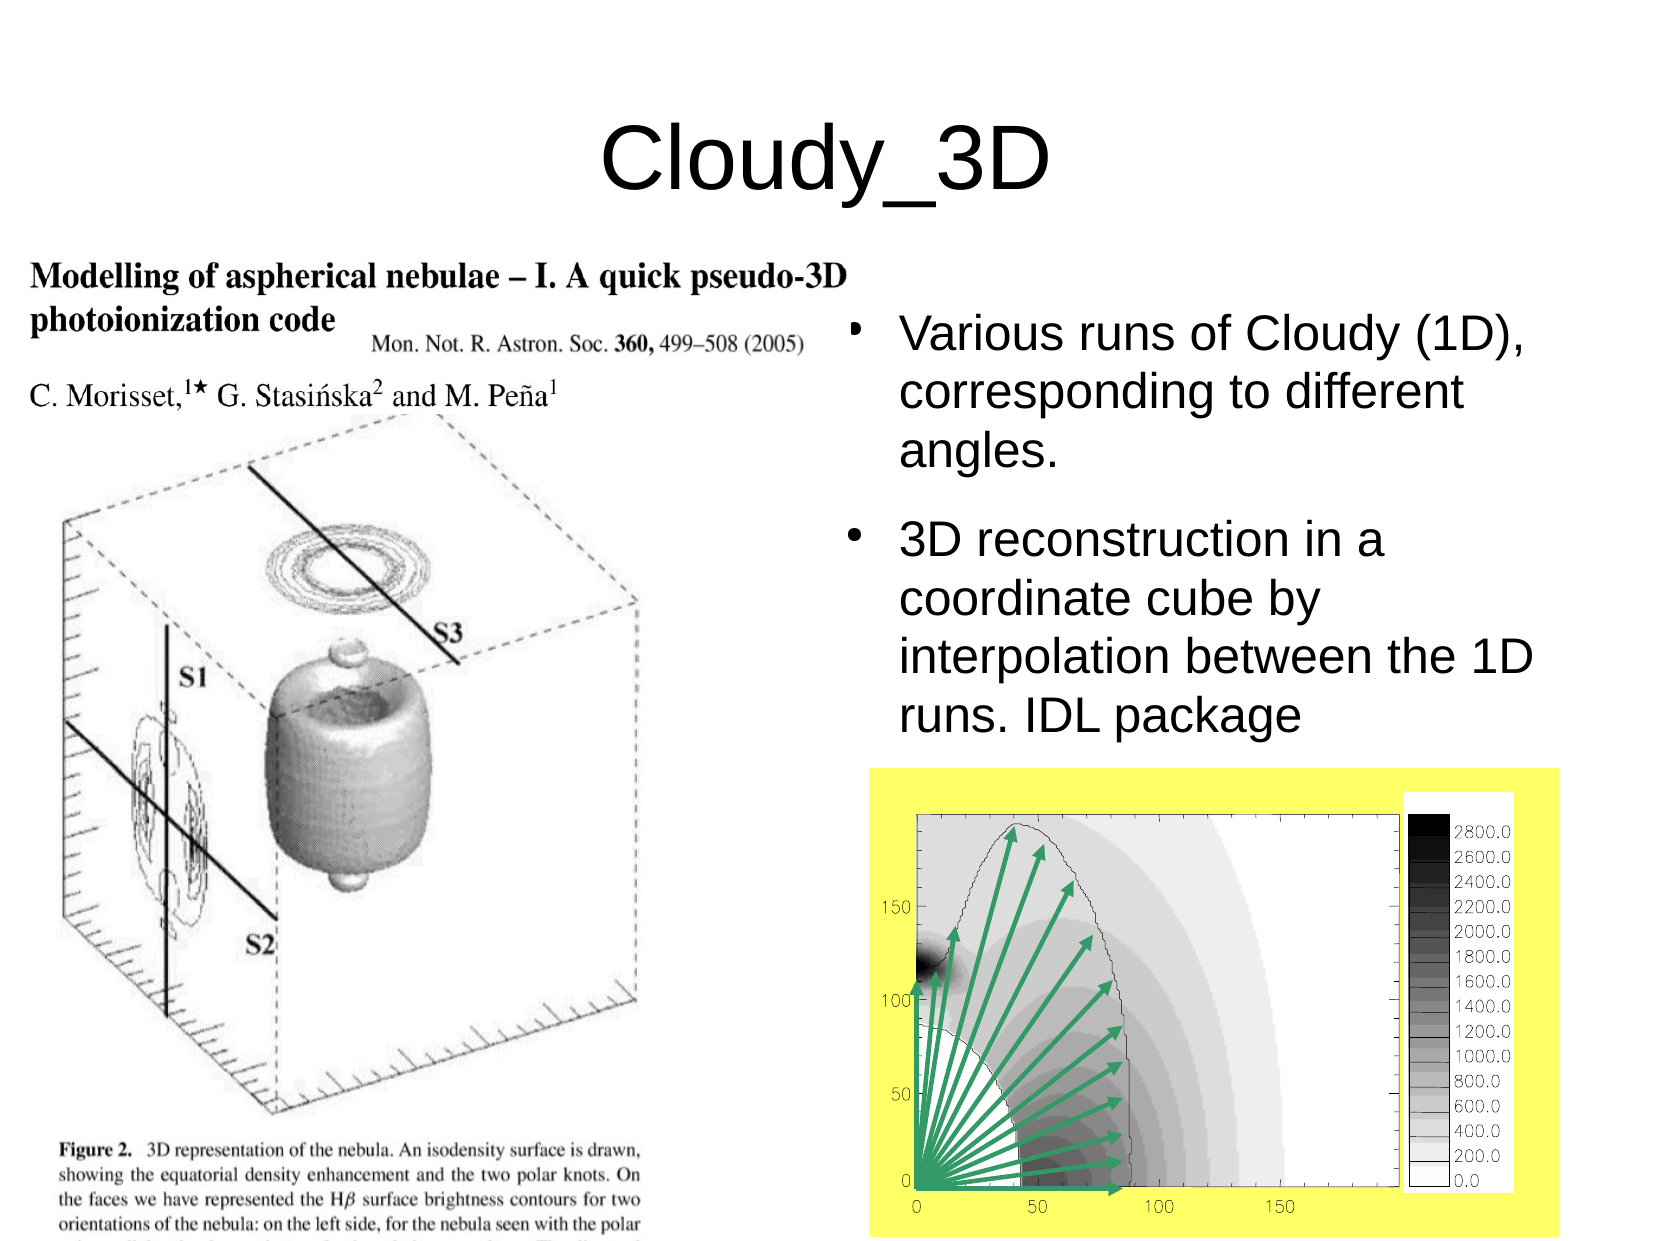

Cloudy_3D
Various runs of Cloudy (1D),
●
corresponding to different
angles.
3D reconstruction in a
●
coordinate cube by
interpolation between the 1D
runs. IDL package
16